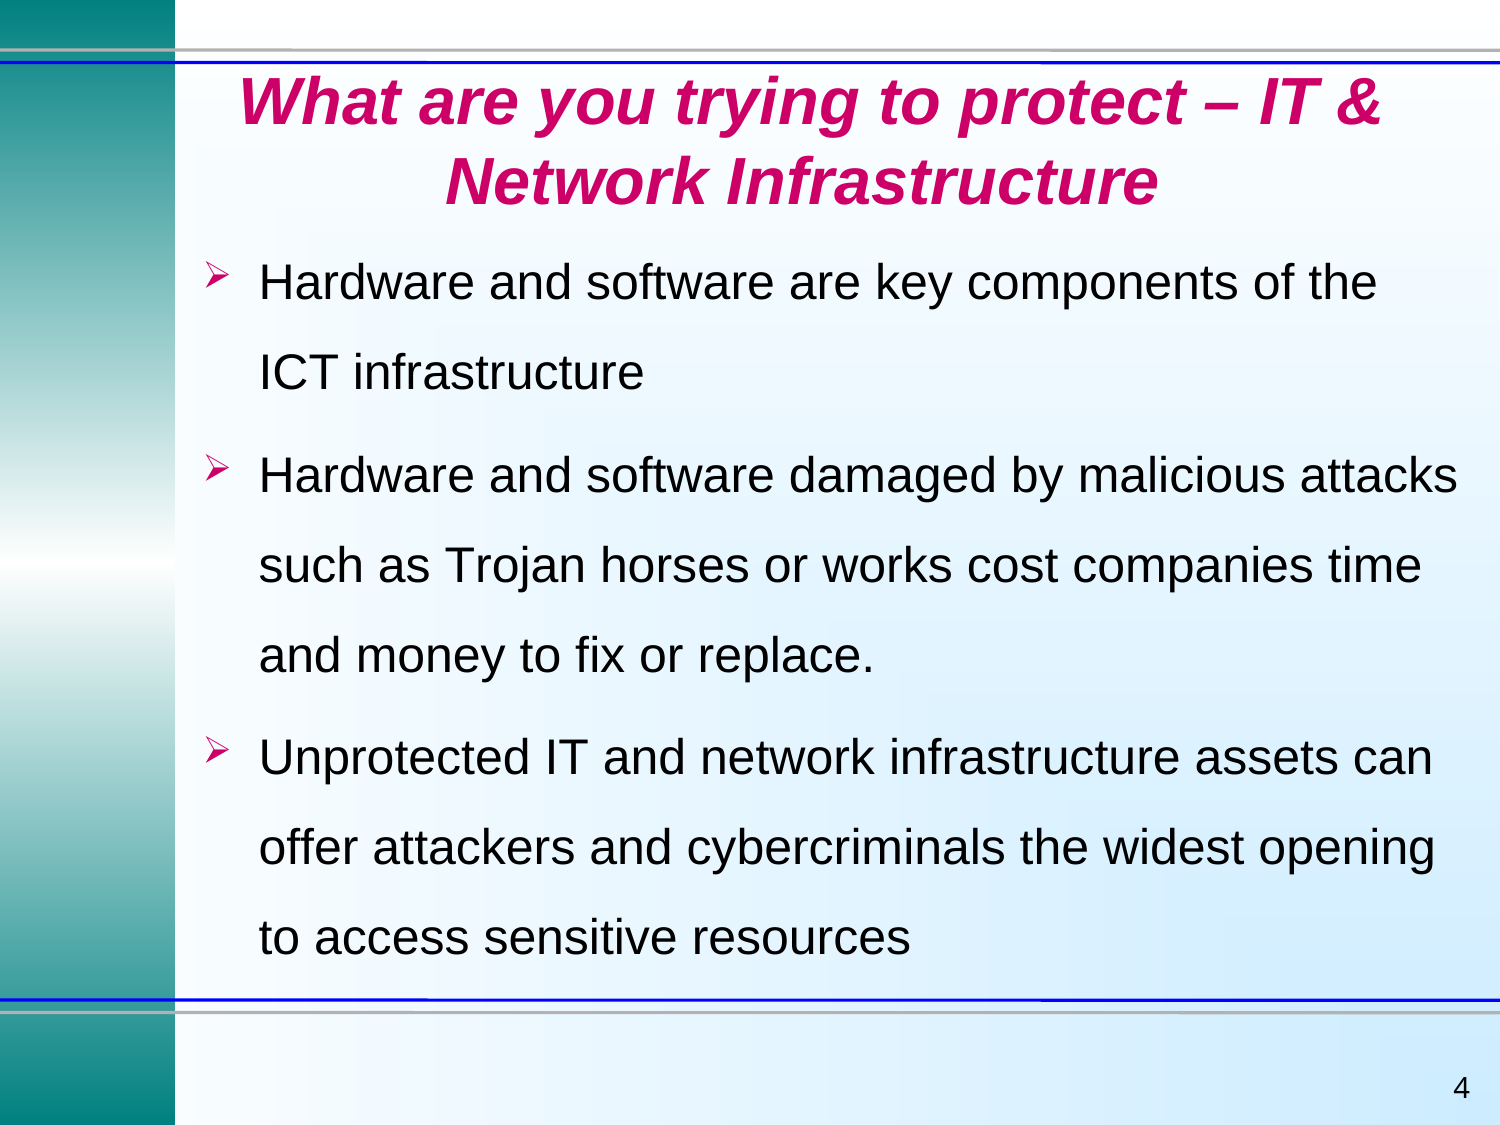

What are you trying to protect – IT & Network Infrastructure
Hardware and software are key components of the ICT infrastructure
Hardware and software damaged by malicious attacks such as Trojan horses or works cost companies time and money to fix or replace.
Unprotected IT and network infrastructure assets can offer attackers and cybercriminals the widest opening to access sensitive resources